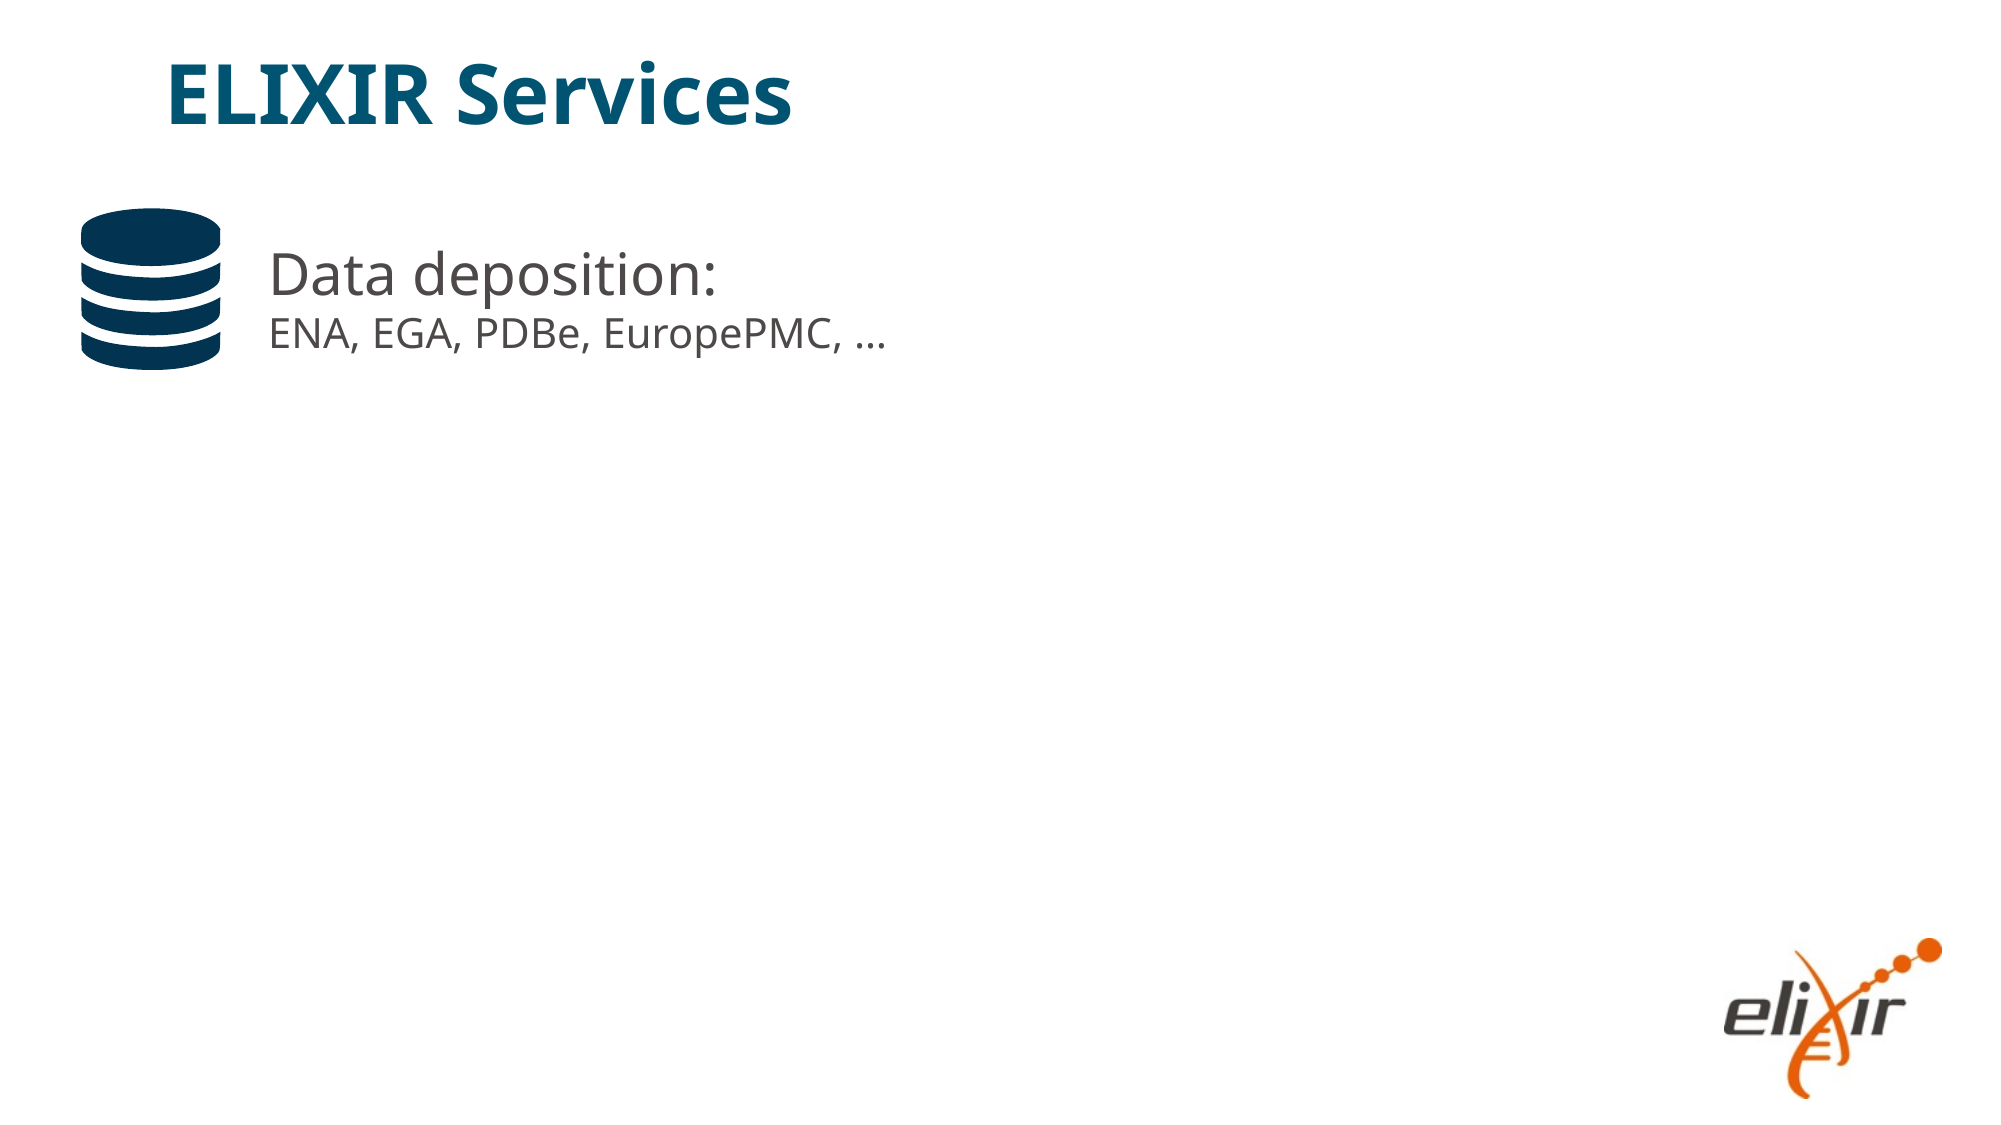

# ELIXIR Services
Data deposition:
ENA, EGA, PDBe, EuropePMC, …